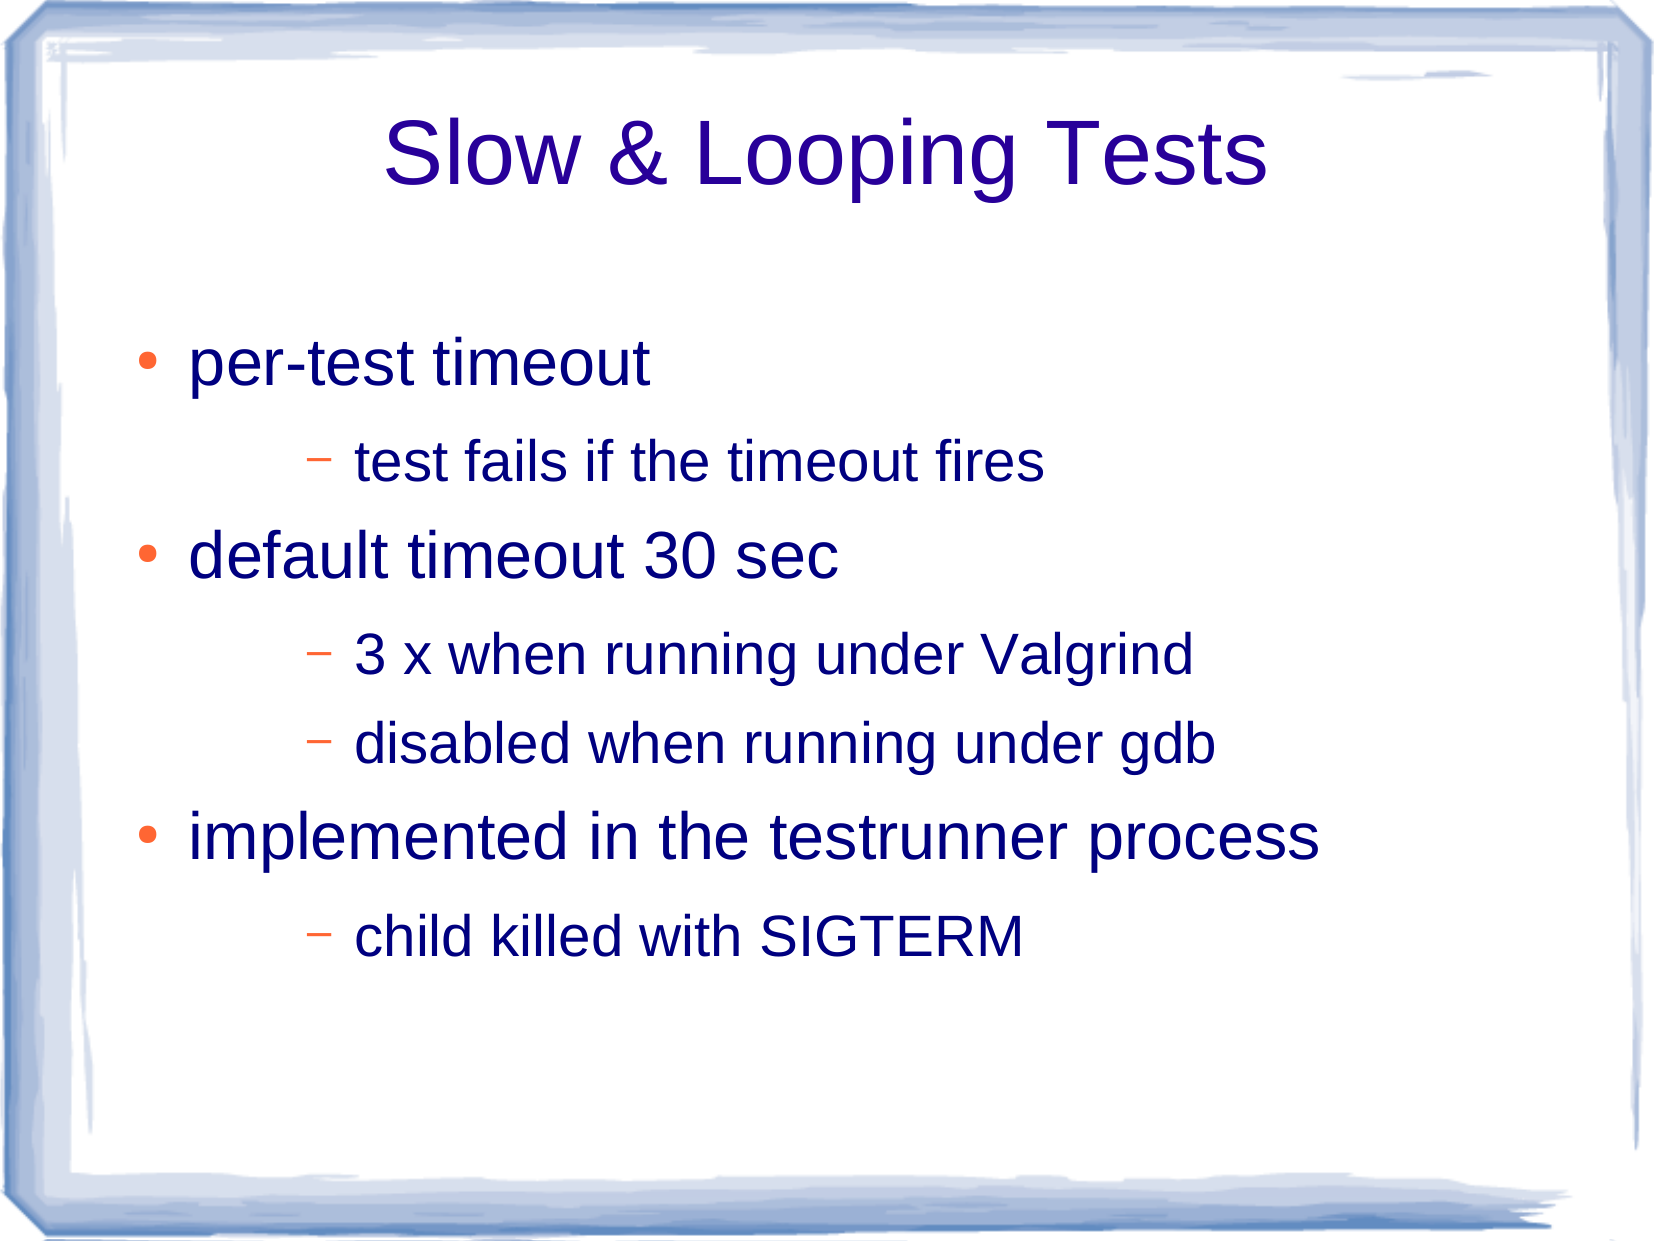

# Slow & Looping Tests
per-test timeout
test fails if the timeout fires
default timeout 30 sec
3 x when running under Valgrind
disabled when running under gdb
implemented in the testrunner process
child killed with SIGTERM